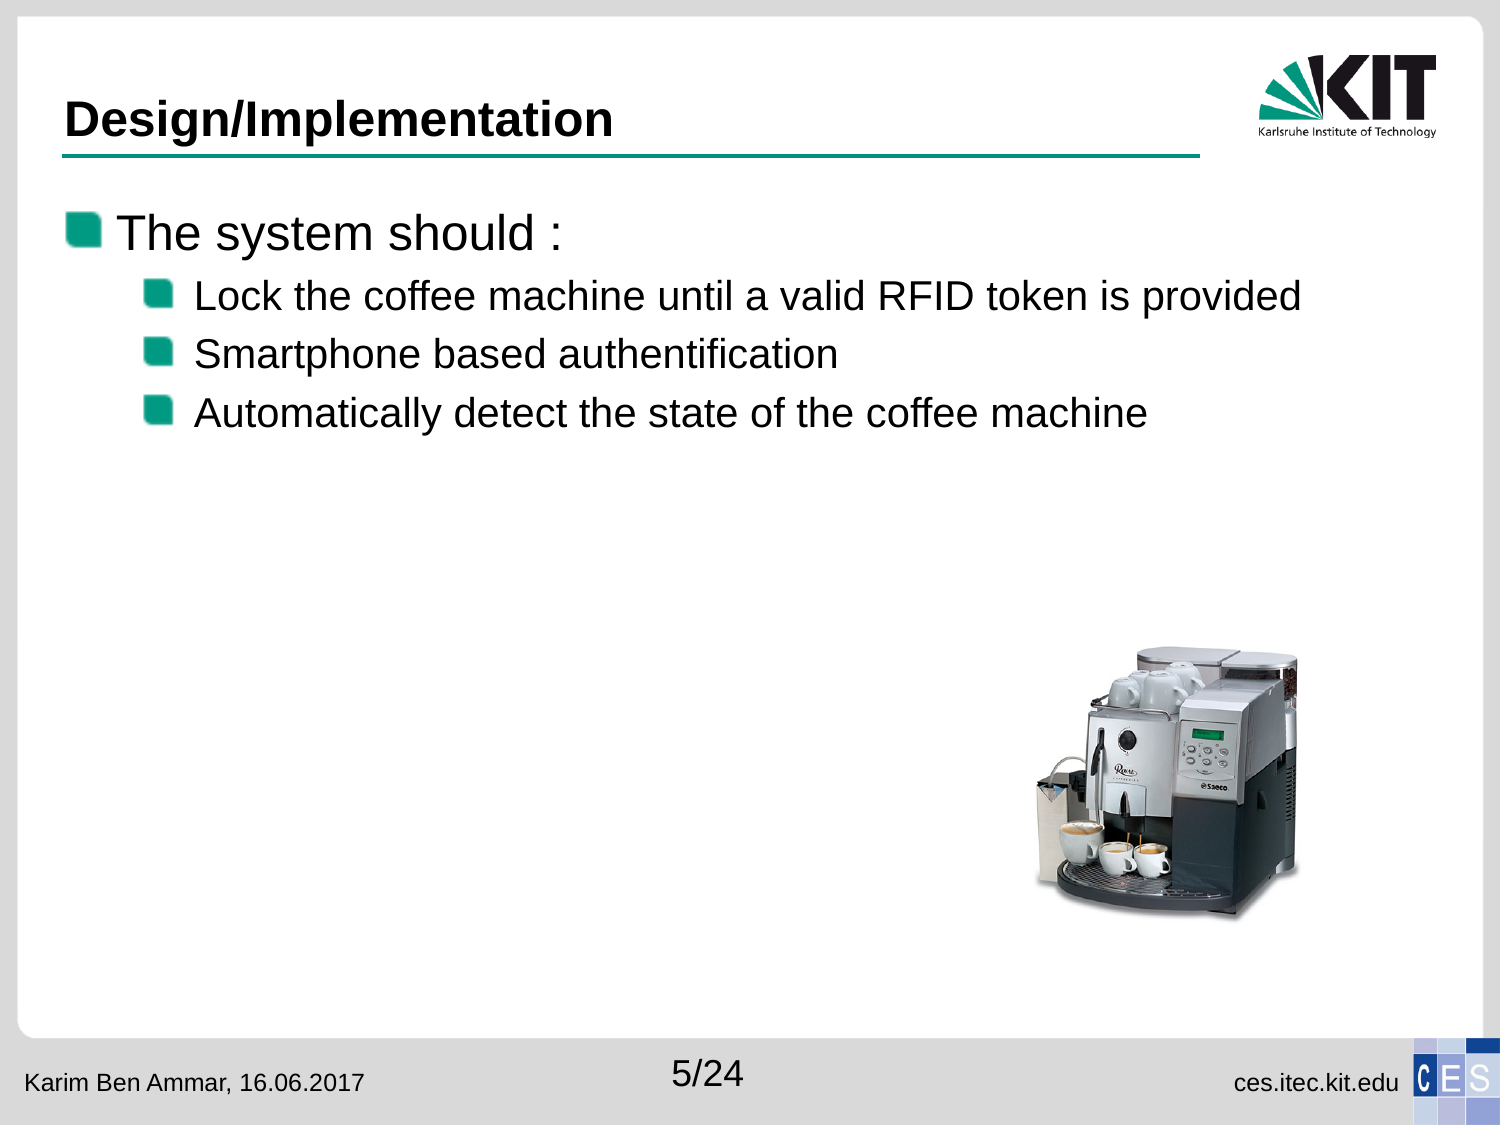

# Design/Implementation
The system should :
Lock the coffee machine until a valid RFID token is provided
Smartphone based authentification
Automatically detect the state of the coffee machine
5/24